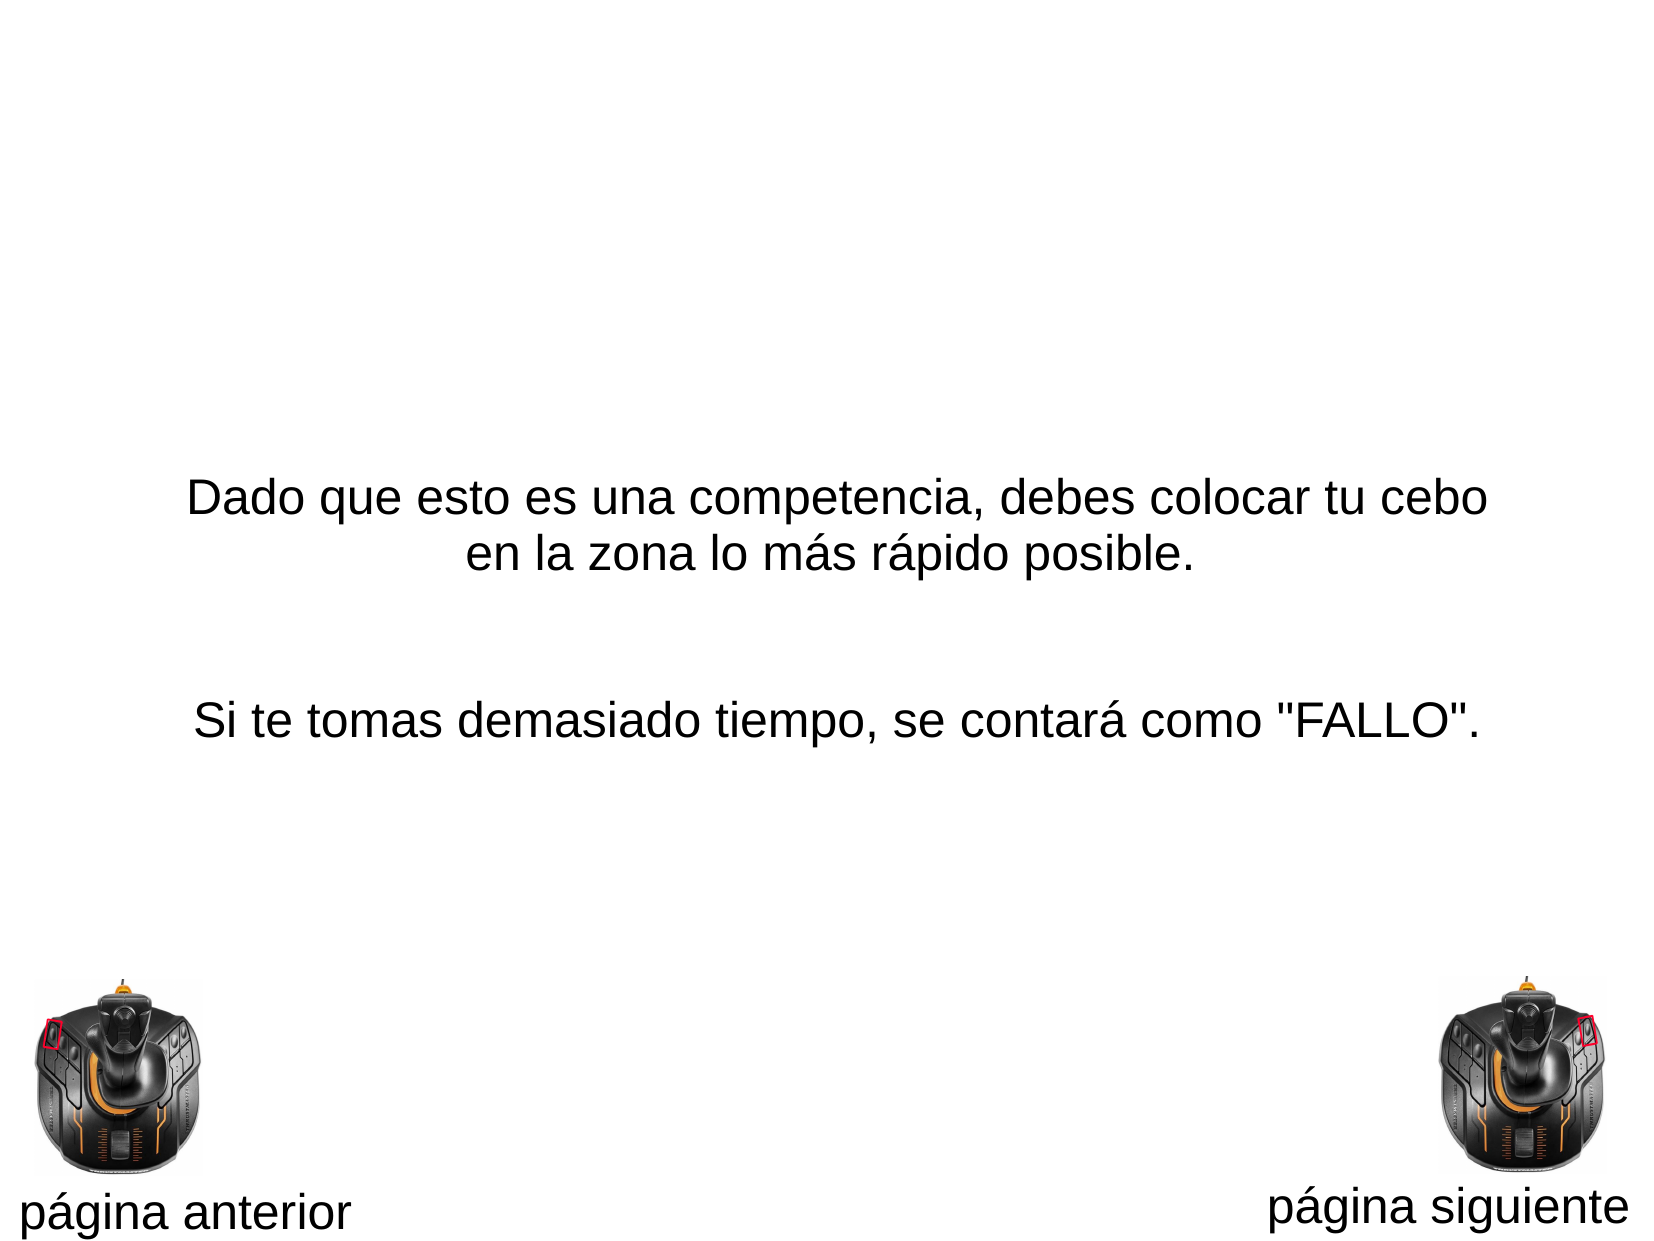

Dado que esto es una competencia, debes colocar tu cebo en la zona lo más rápido posible.
Si te tomas demasiado tiempo, se contará como "FALLO".
página siguiente
página anterior